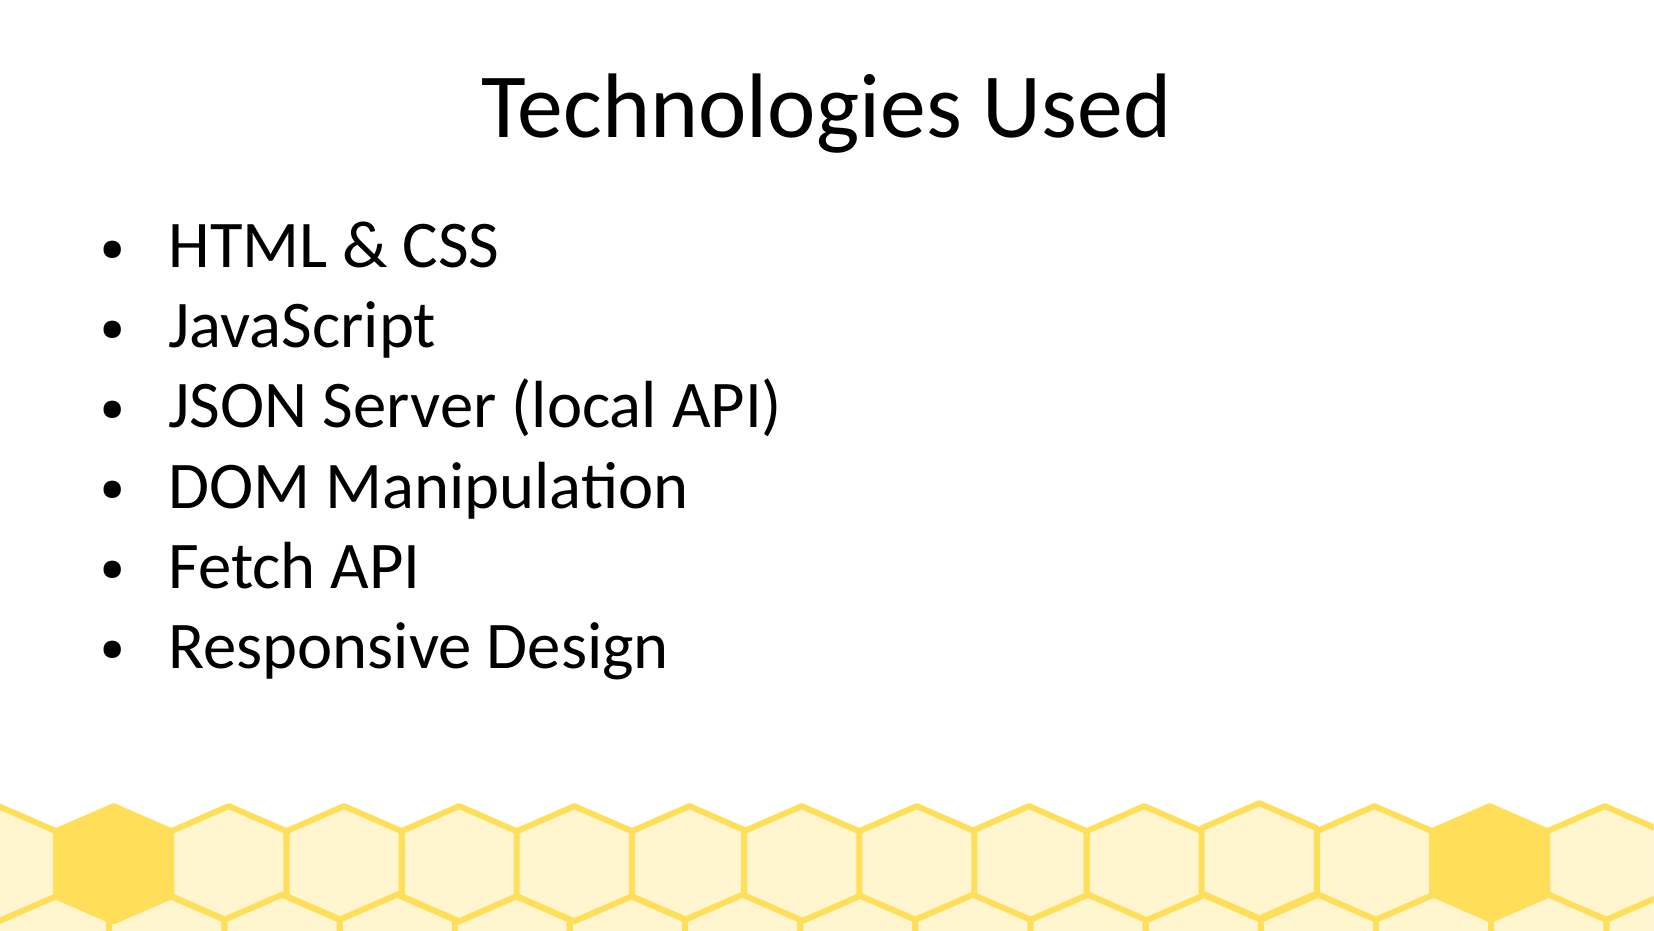

# Technologies Used
 HTML & CSS
 JavaScript
 JSON Server (local API)
 DOM Manipulation
 Fetch API
 Responsive Design